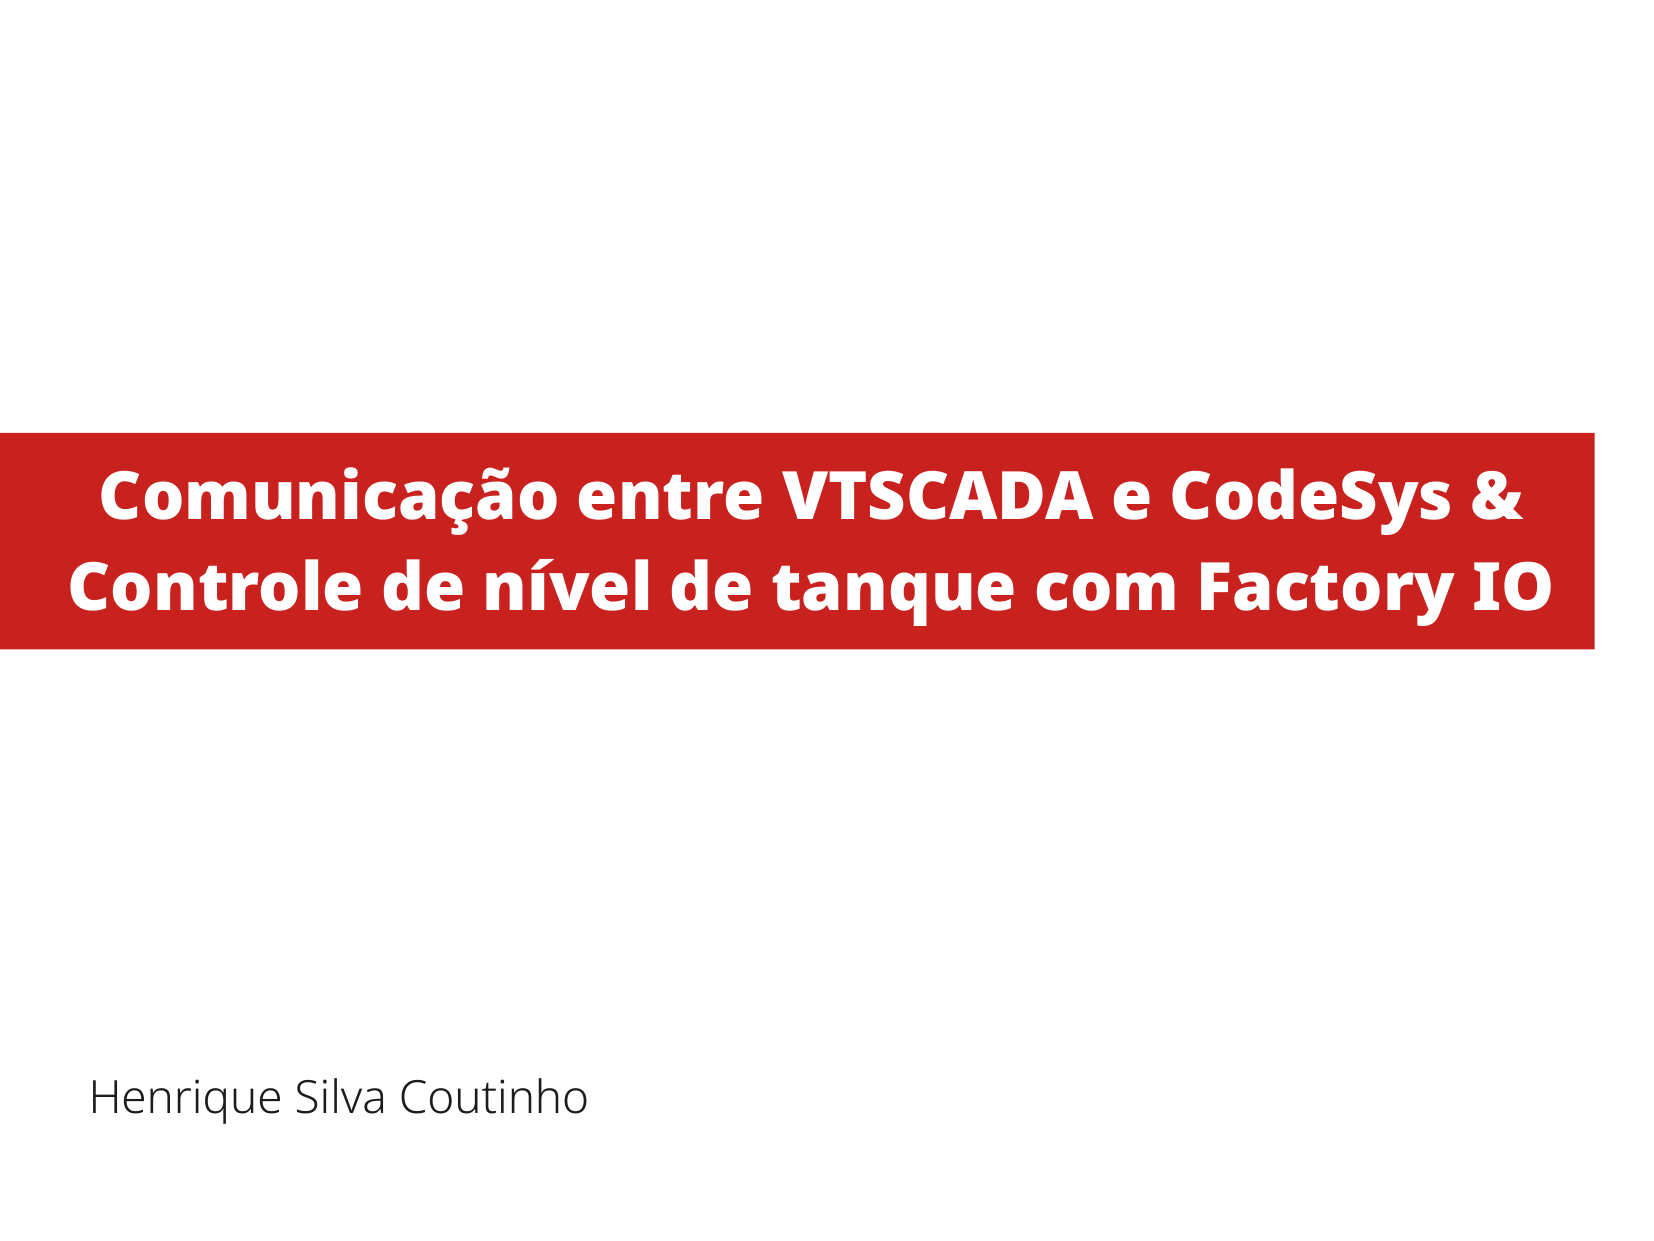

# Comunicação entre VTSCADA e CodeSys & Controle de nível de tanque com Factory IO
Henrique Silva Coutinho